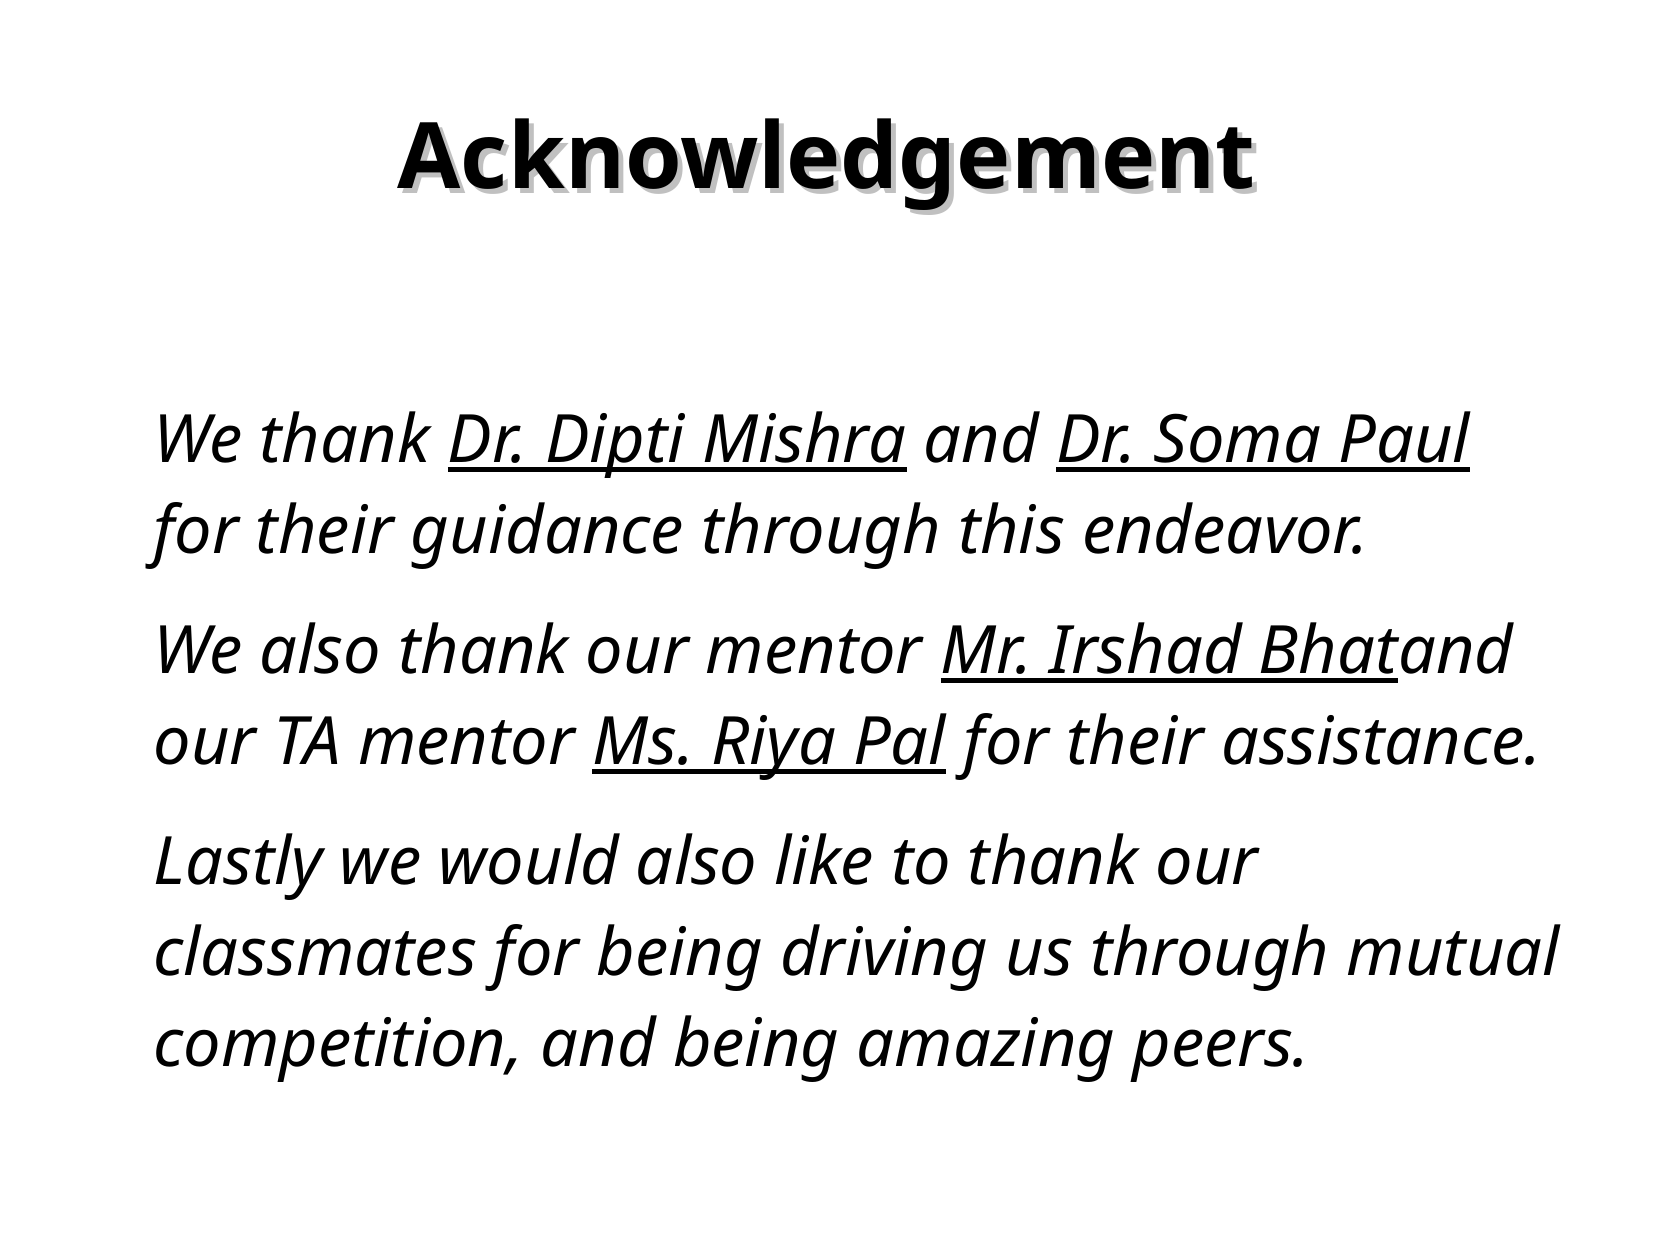

# Acknowledgement
We thank Dr. Dipti Mishra and Dr. Soma Paul for their guidance through this endeavor.
We also thank our mentor Mr. Irshad Bhatand our TA mentor Ms. Riya Pal for their assistance.
Lastly we would also like to thank our classmates for being driving us through mutual competition, and being amazing peers.